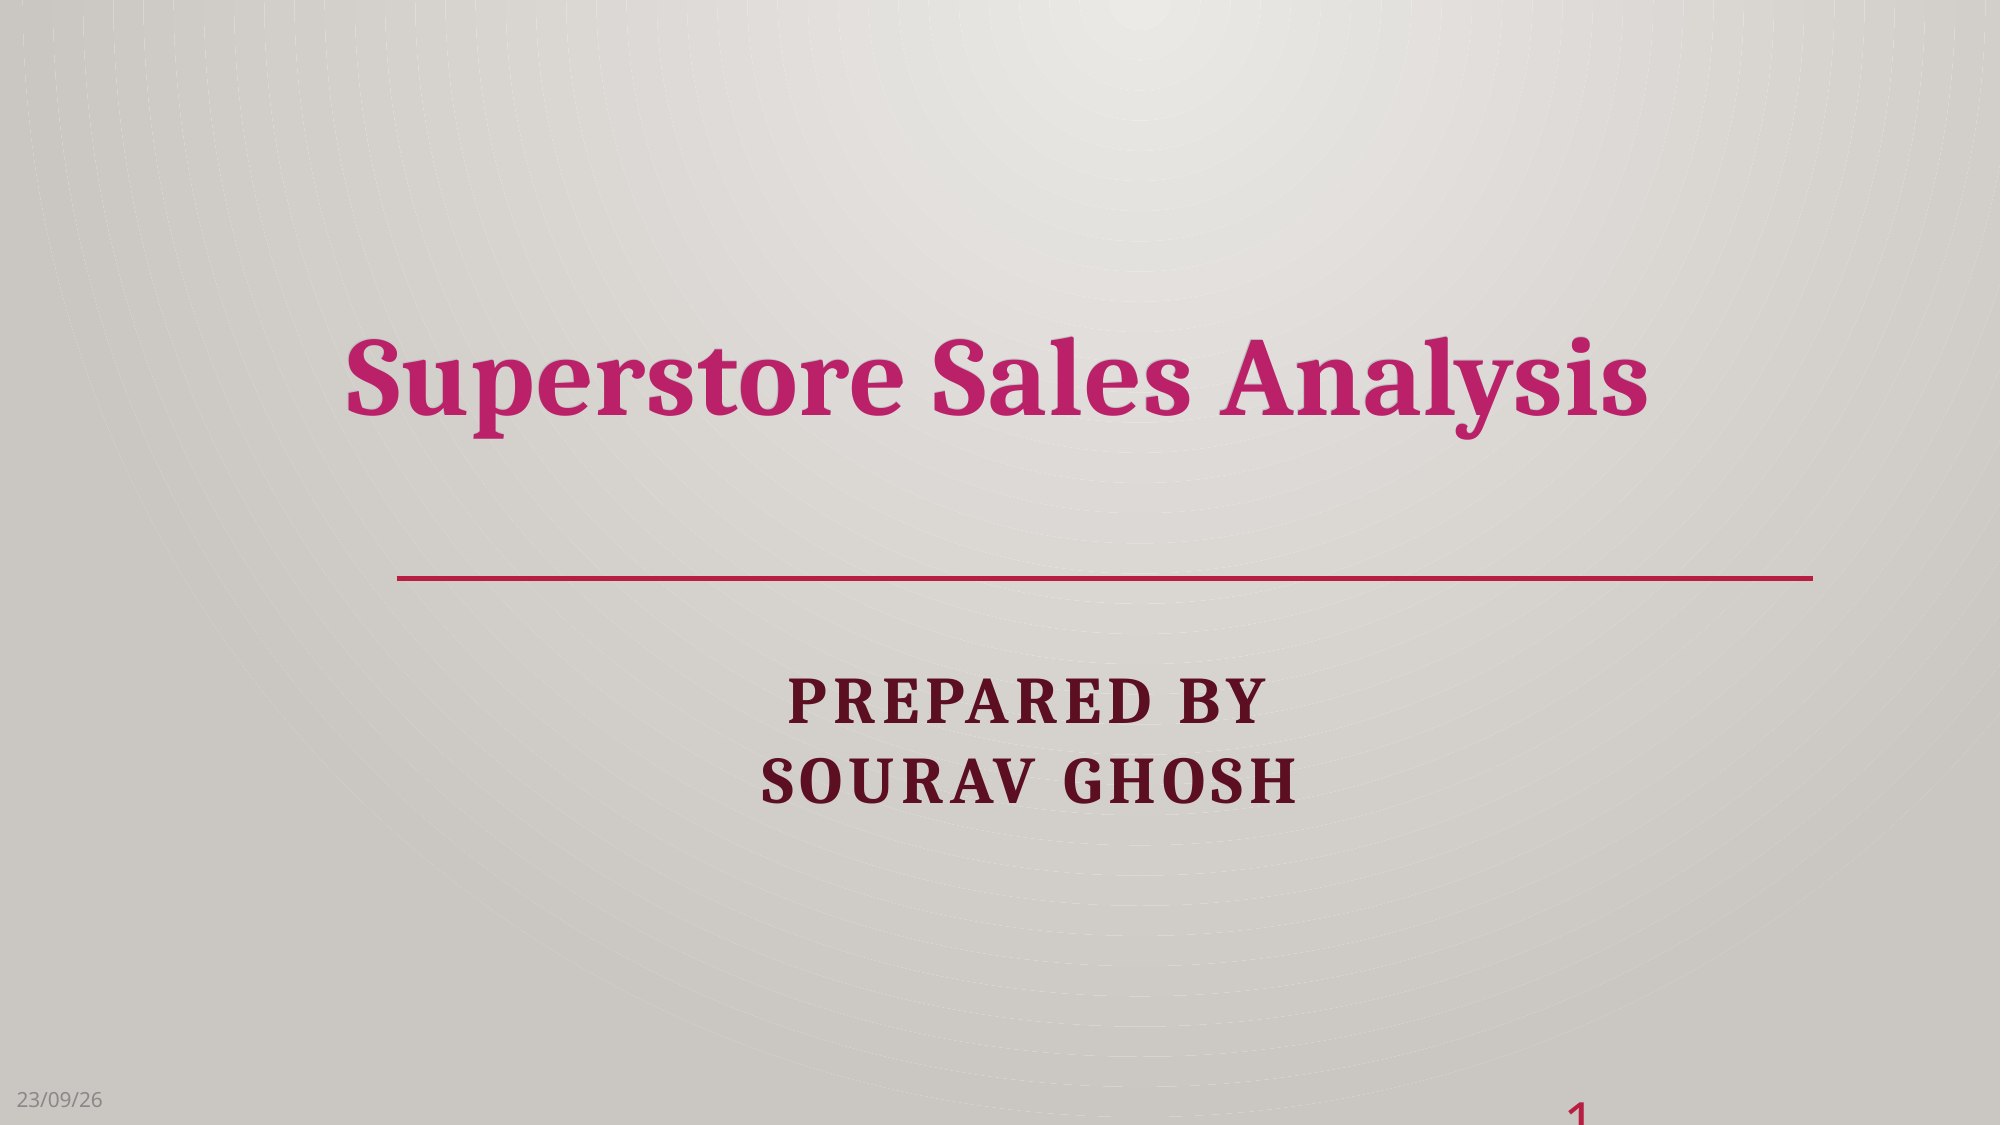

Superstore Sales Analysis
Prepared by
Sourav Ghosh